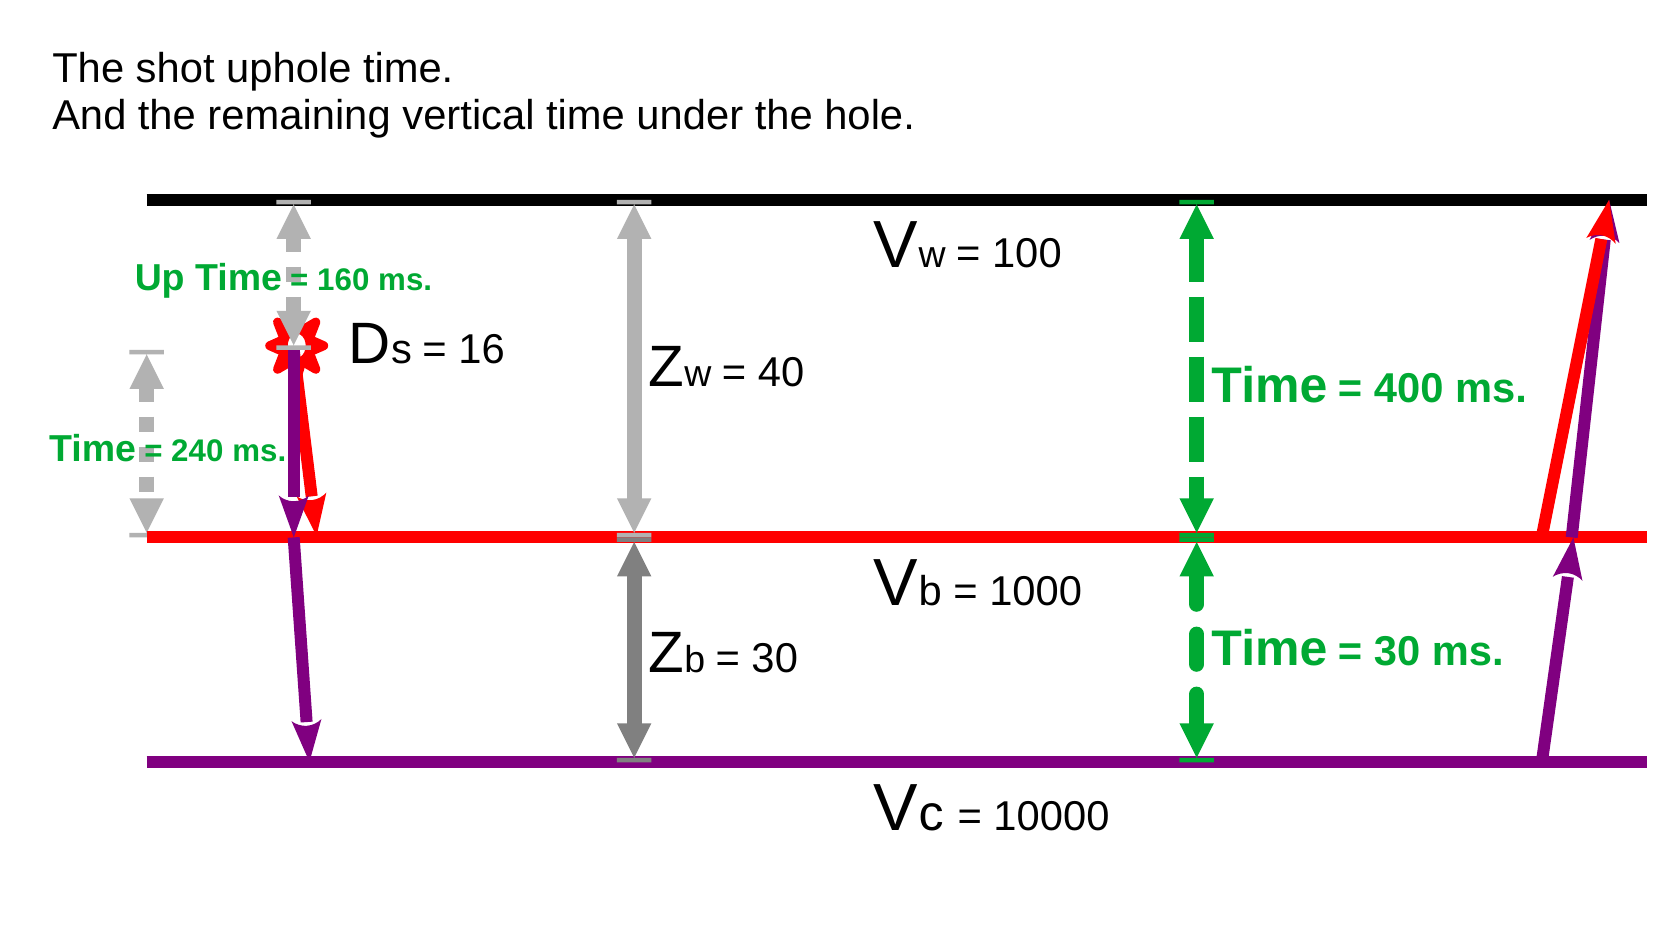

The shot uphole time.
And the remaining vertical time under the hole.
Vw = 100
Up Time = 160 ms.
Ds = 16
Zw = 40
Time = 400 ms.
Time = 240 ms.
Vb = 1000
Zb = 30
Time = 30 ms.
Vc = 10000